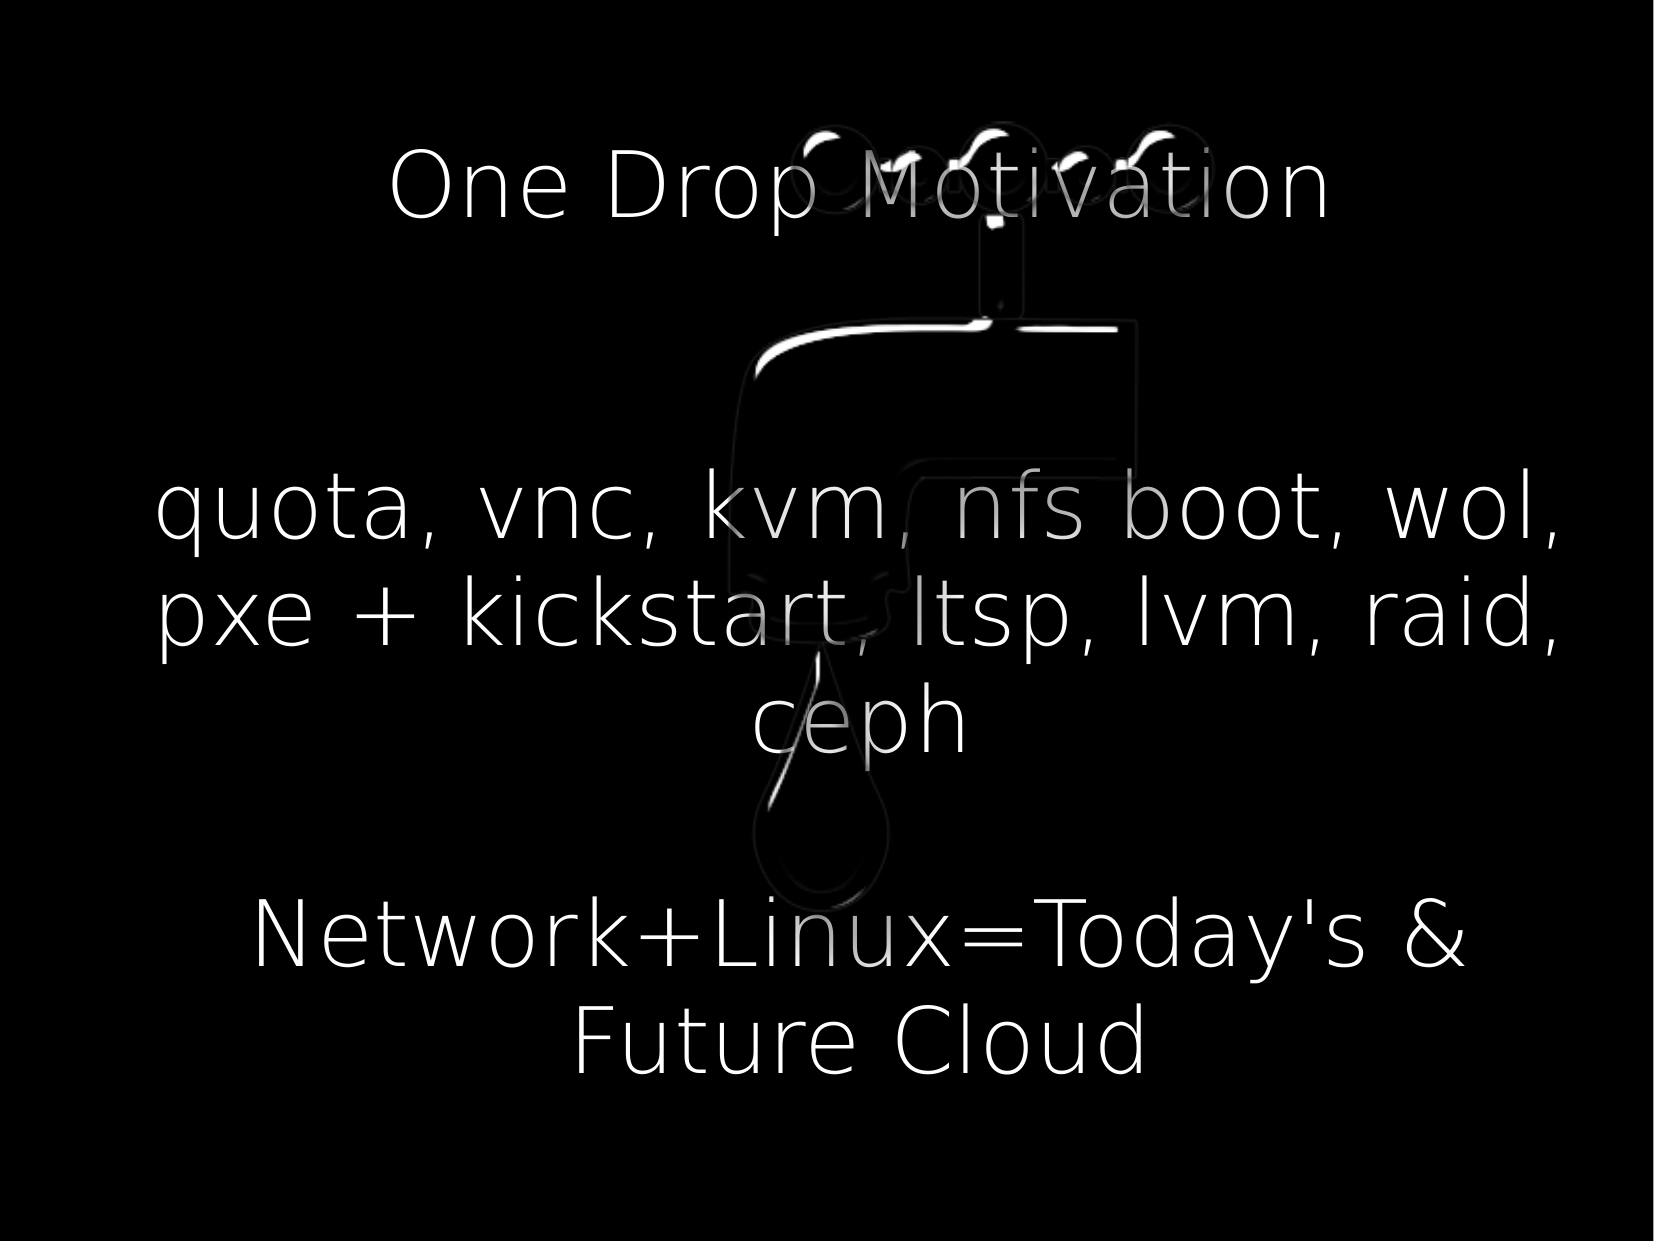

# One Drop Motivation quota, vnc, kvm, nfs boot, wol, pxe + kickstart, ltsp, lvm, raid, ceph Network+Linux=Today's & Future Cloud